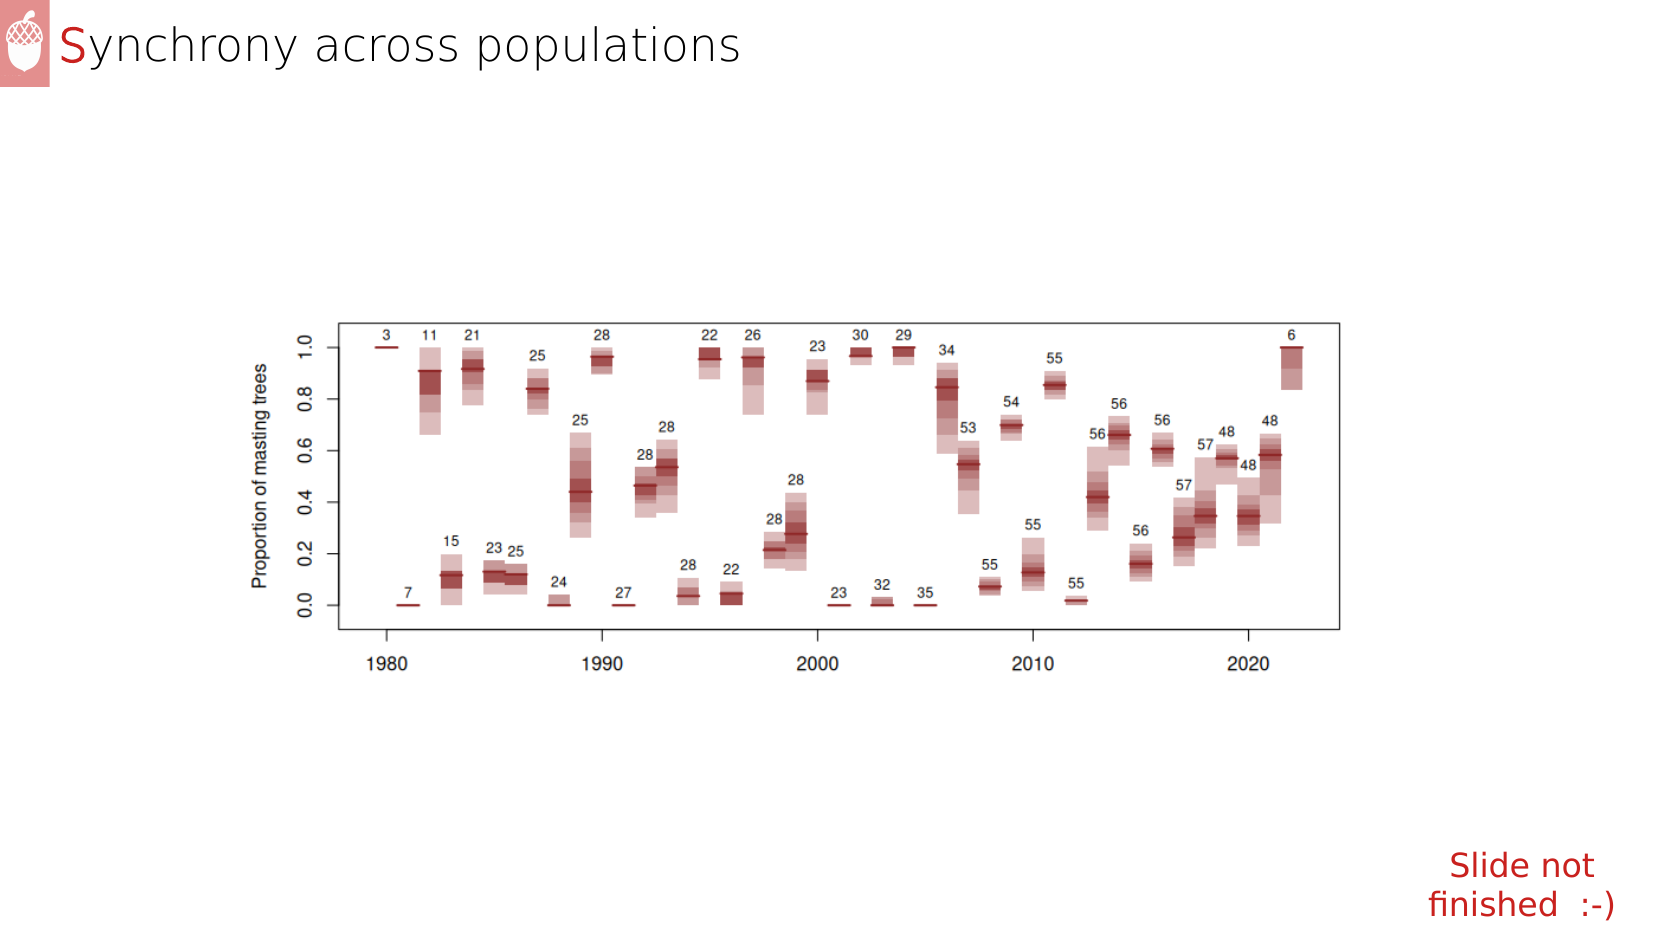

Synchrony across populations
Slide not finished :-)